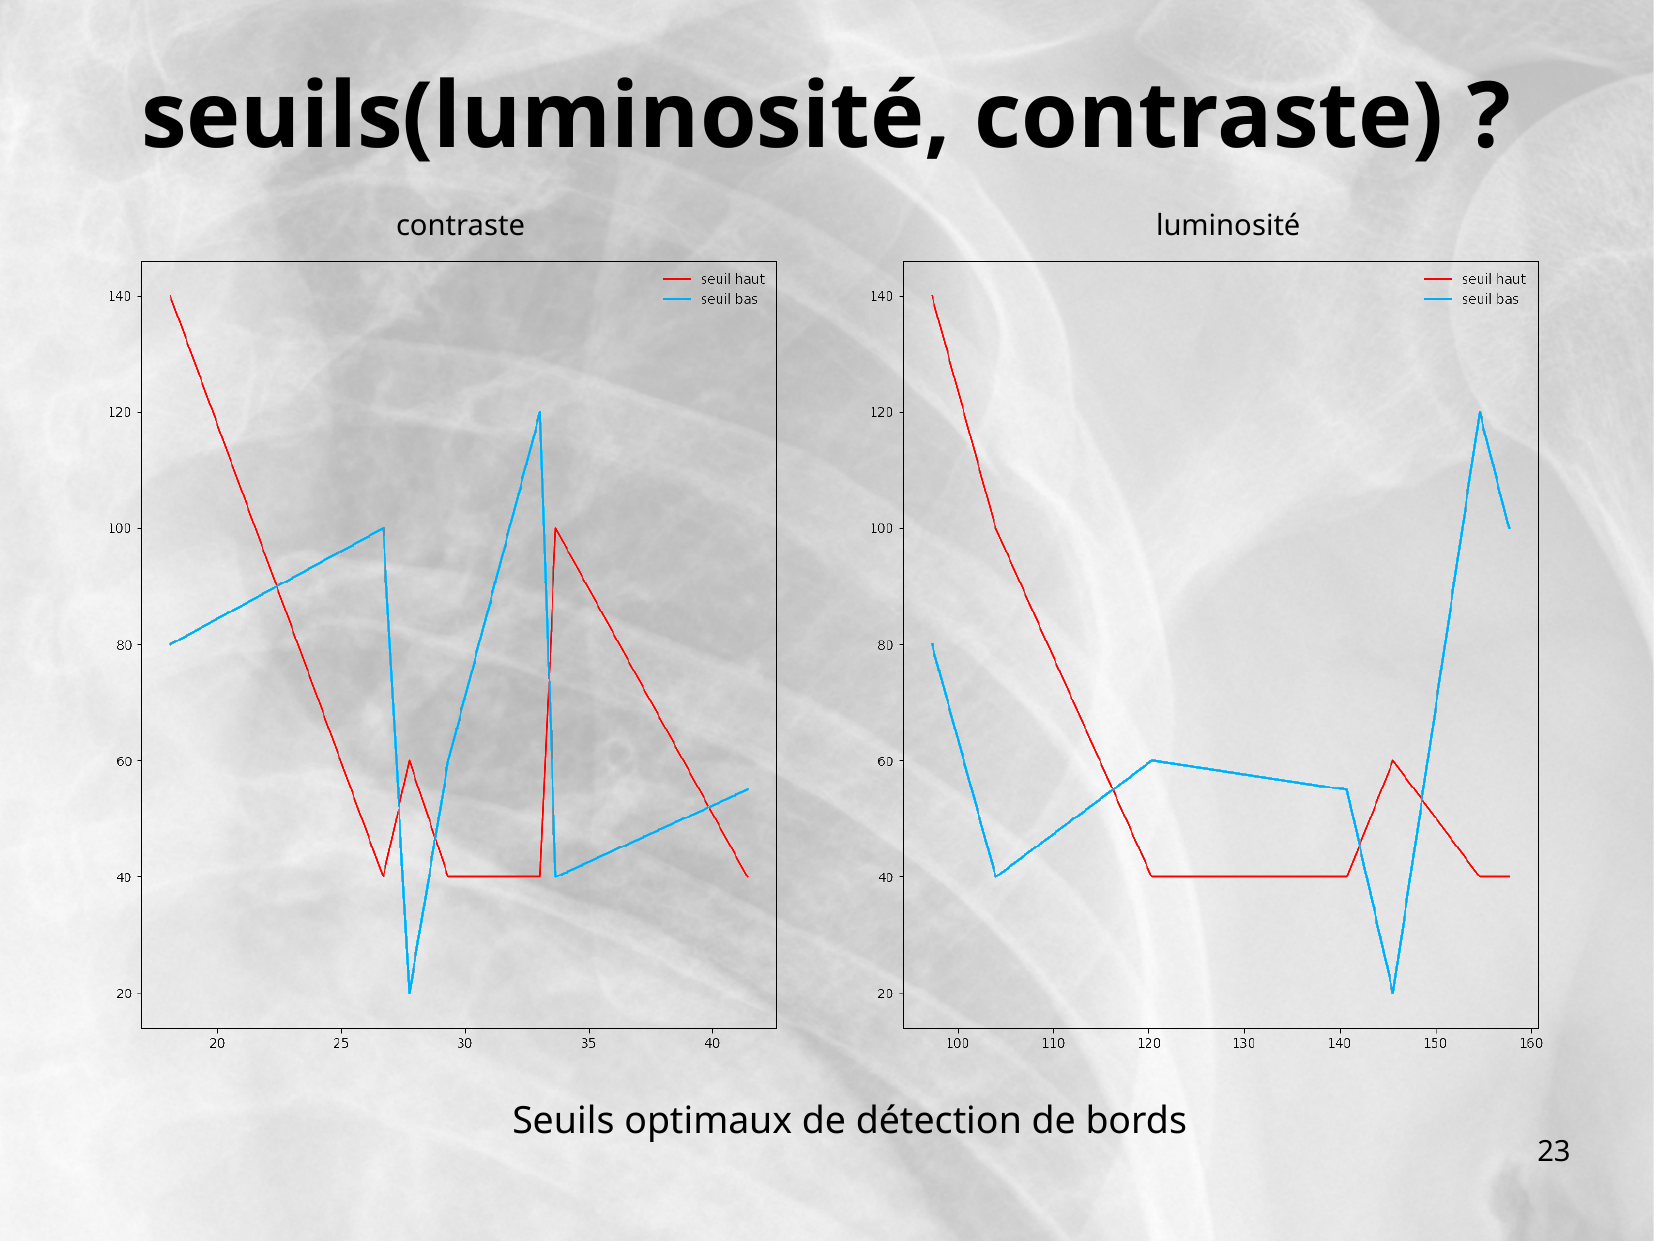

# seuils(luminosité, contraste) ?
contraste
luminosité
Seuils optimaux de détection de bords
23